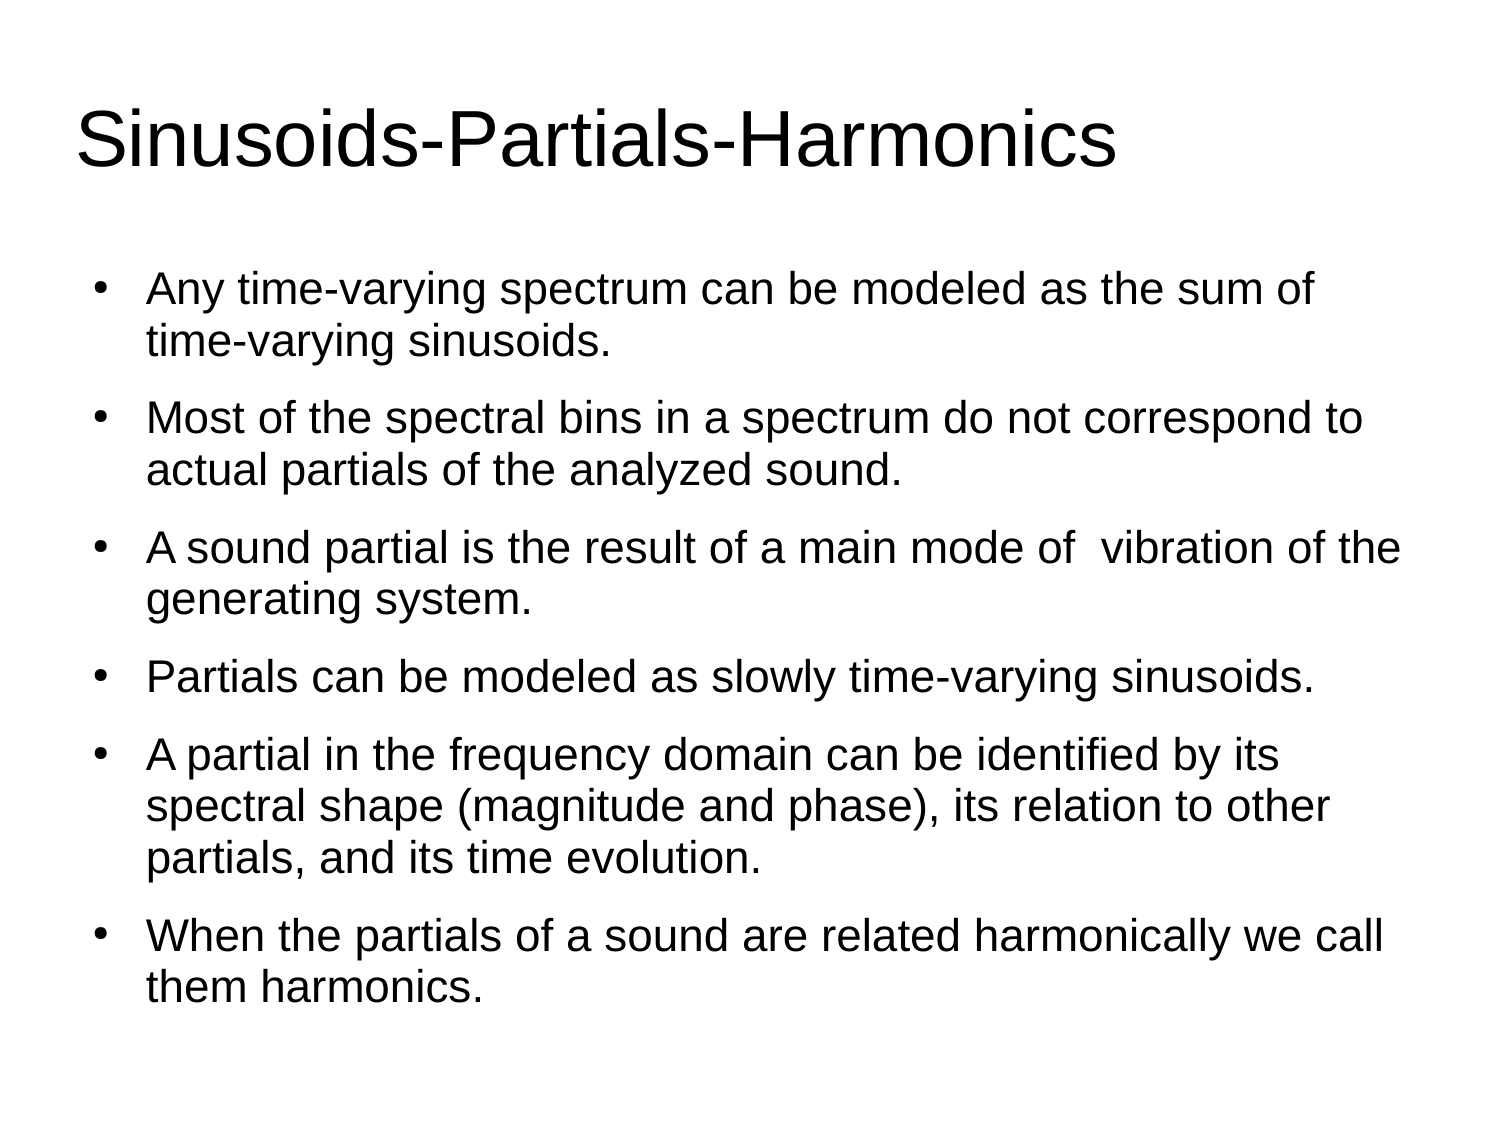

# Sinusoids-Partials-Harmonics
Any time-varying spectrum can be modeled as the sum of time-varying sinusoids.
Most of the spectral bins in a spectrum do not correspond to actual partials of the analyzed sound.
A sound partial is the result of a main mode of vibration of the generating system.
Partials can be modeled as slowly time-varying sinusoids.
A partial in the frequency domain can be identified by its spectral shape (magnitude and phase), its relation to other partials, and its time evolution.
When the partials of a sound are related harmonically we call them harmonics.